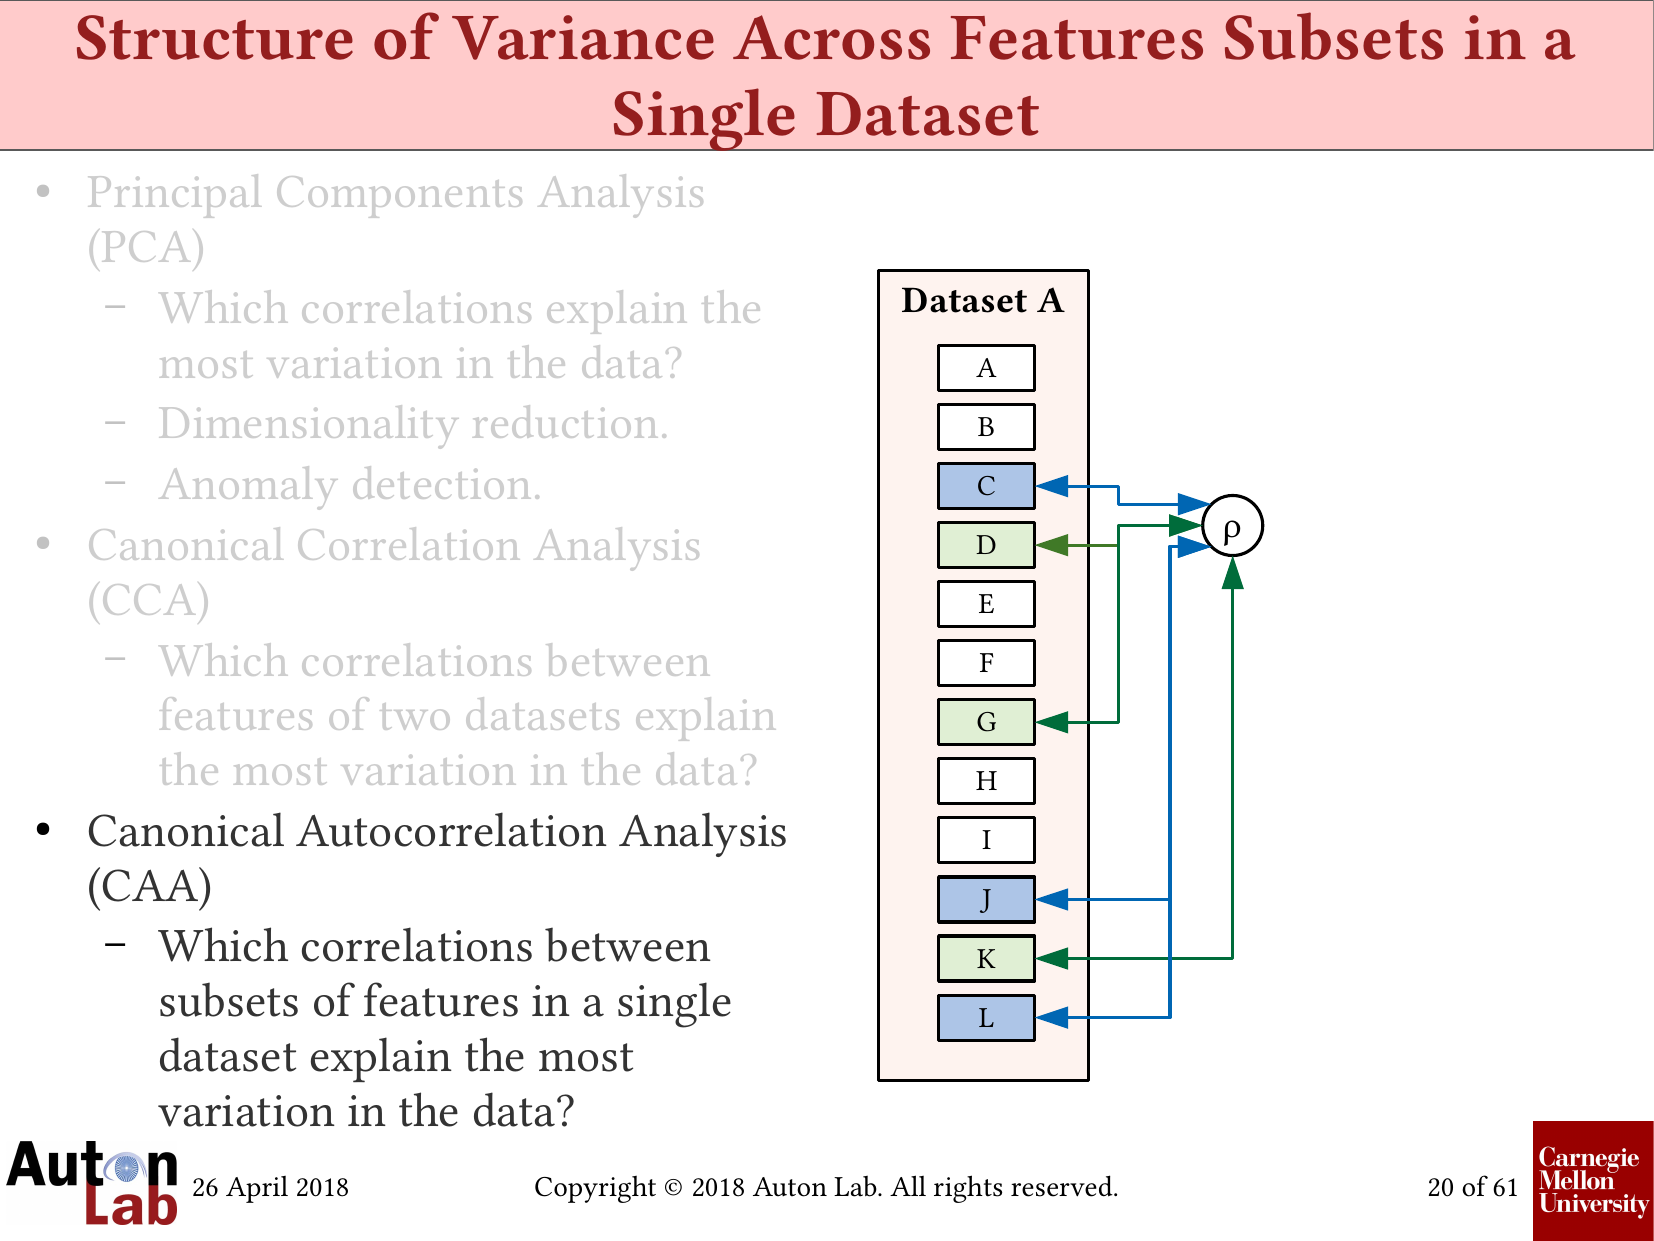

# Structure of Variance Across Features Subsets in a Single Dataset
Principal Components Analysis (PCA)
Which correlations explain the most variation in the data?
Dimensionality reduction.
Anomaly detection.
Canonical Correlation Analysis (CCA)
Which correlations between features of two datasets explain the most variation in the data?
Canonical Autocorrelation Analysis (CAA)
Which correlations between subsets of features in a single dataset explain the most variation in the data?
Dataset A
A
B
C
ρ
D
E
F
G
H
I
J
K
L
26 April 2018
20